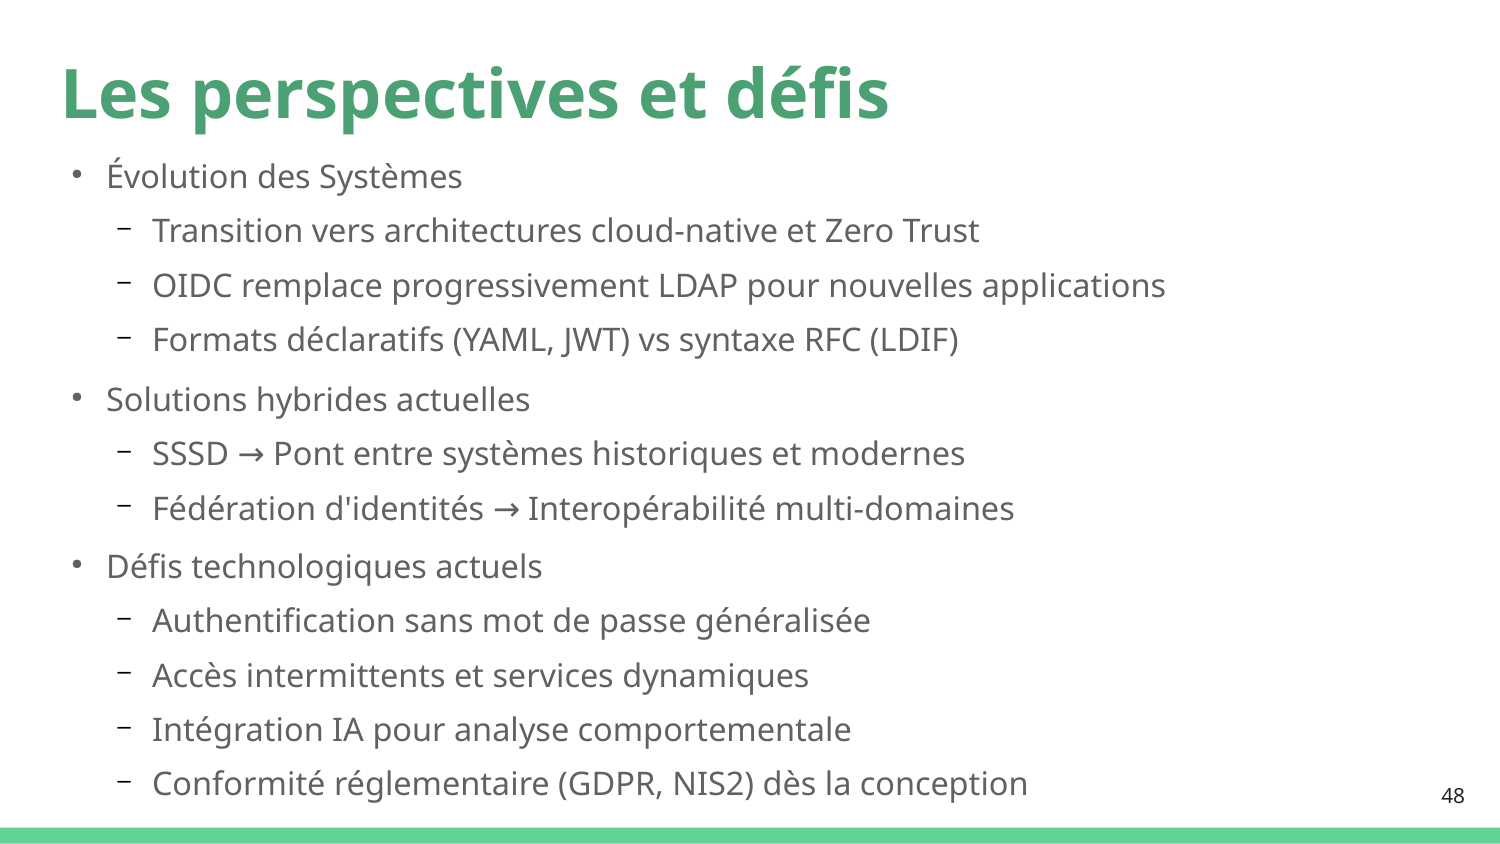

Les perspectives et défis
# Évolution des Systèmes
Transition vers architectures cloud-native et Zero Trust
OIDC remplace progressivement LDAP pour nouvelles applications
Formats déclaratifs (YAML, JWT) vs syntaxe RFC (LDIF)
Solutions hybrides actuelles
SSSD → Pont entre systèmes historiques et modernes
Fédération d'identités → Interopérabilité multi-domaines
Défis technologiques actuels
Authentification sans mot de passe généralisée
Accès intermittents et services dynamiques
Intégration IA pour analyse comportementale
Conformité réglementaire (GDPR, NIS2) dès la conception